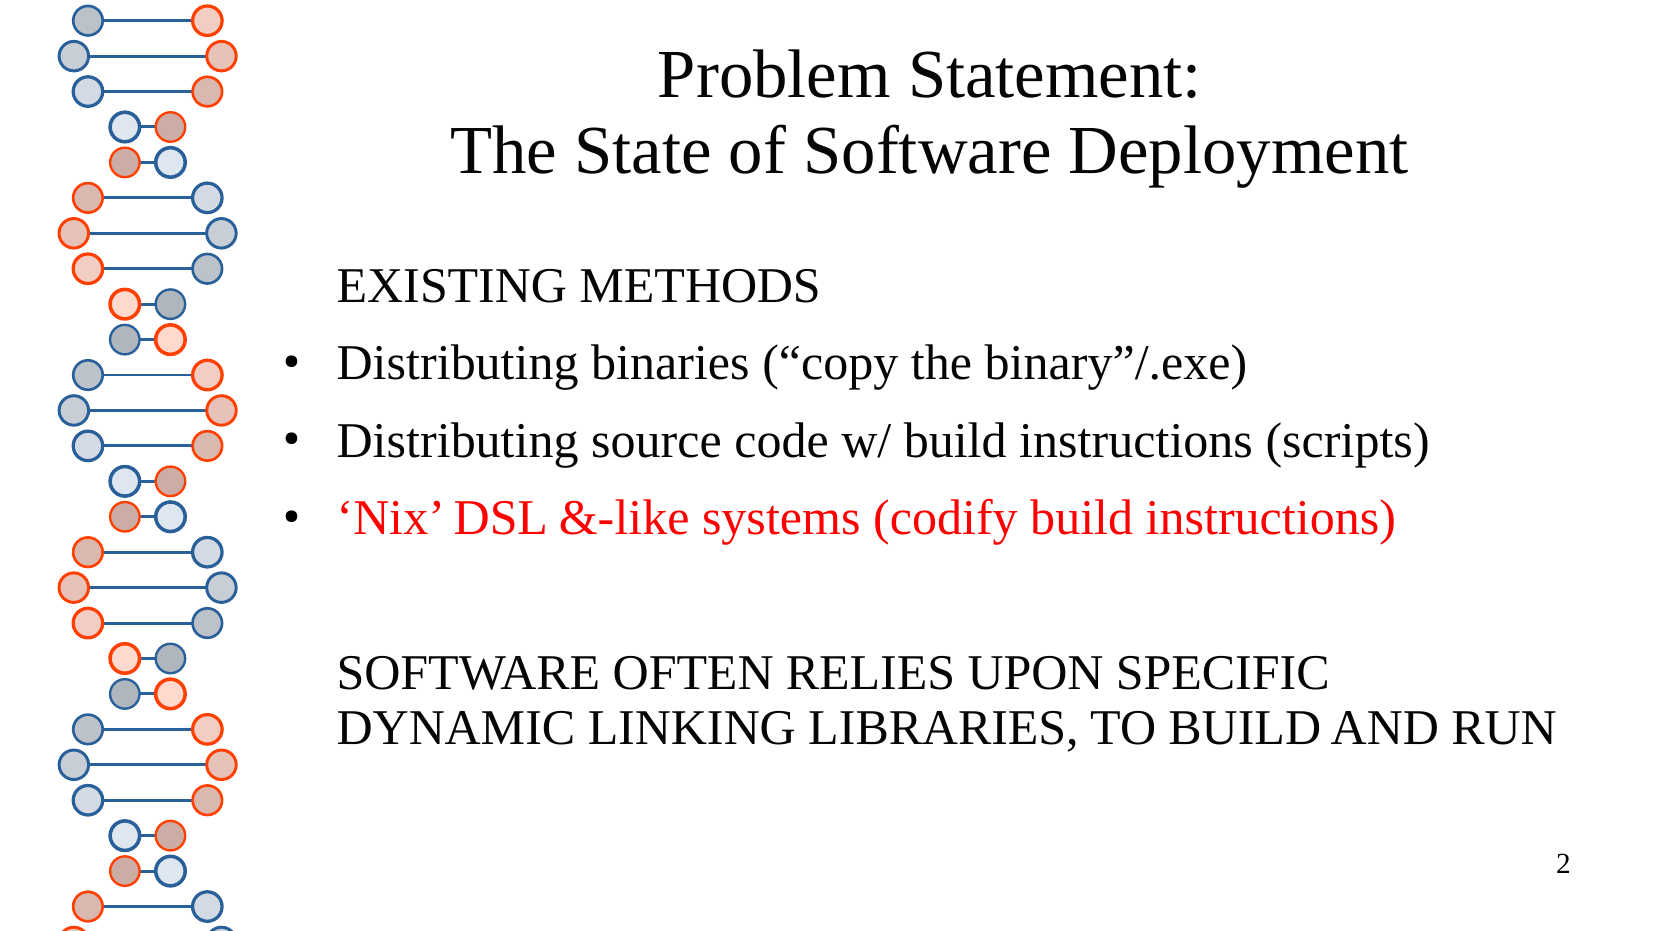

# Problem Statement: The State of Software Deployment
EXISTING METHODS
Distributing binaries (“copy the binary”/.exe)
Distributing source code w/ build instructions (scripts)
‘Nix’ DSL &-like systems (codify build instructions)
SOFTWARE OFTEN RELIES UPON SPECIFIC
DYNAMIC LINKING LIBRARIES, TO BUILD AND RUN
2